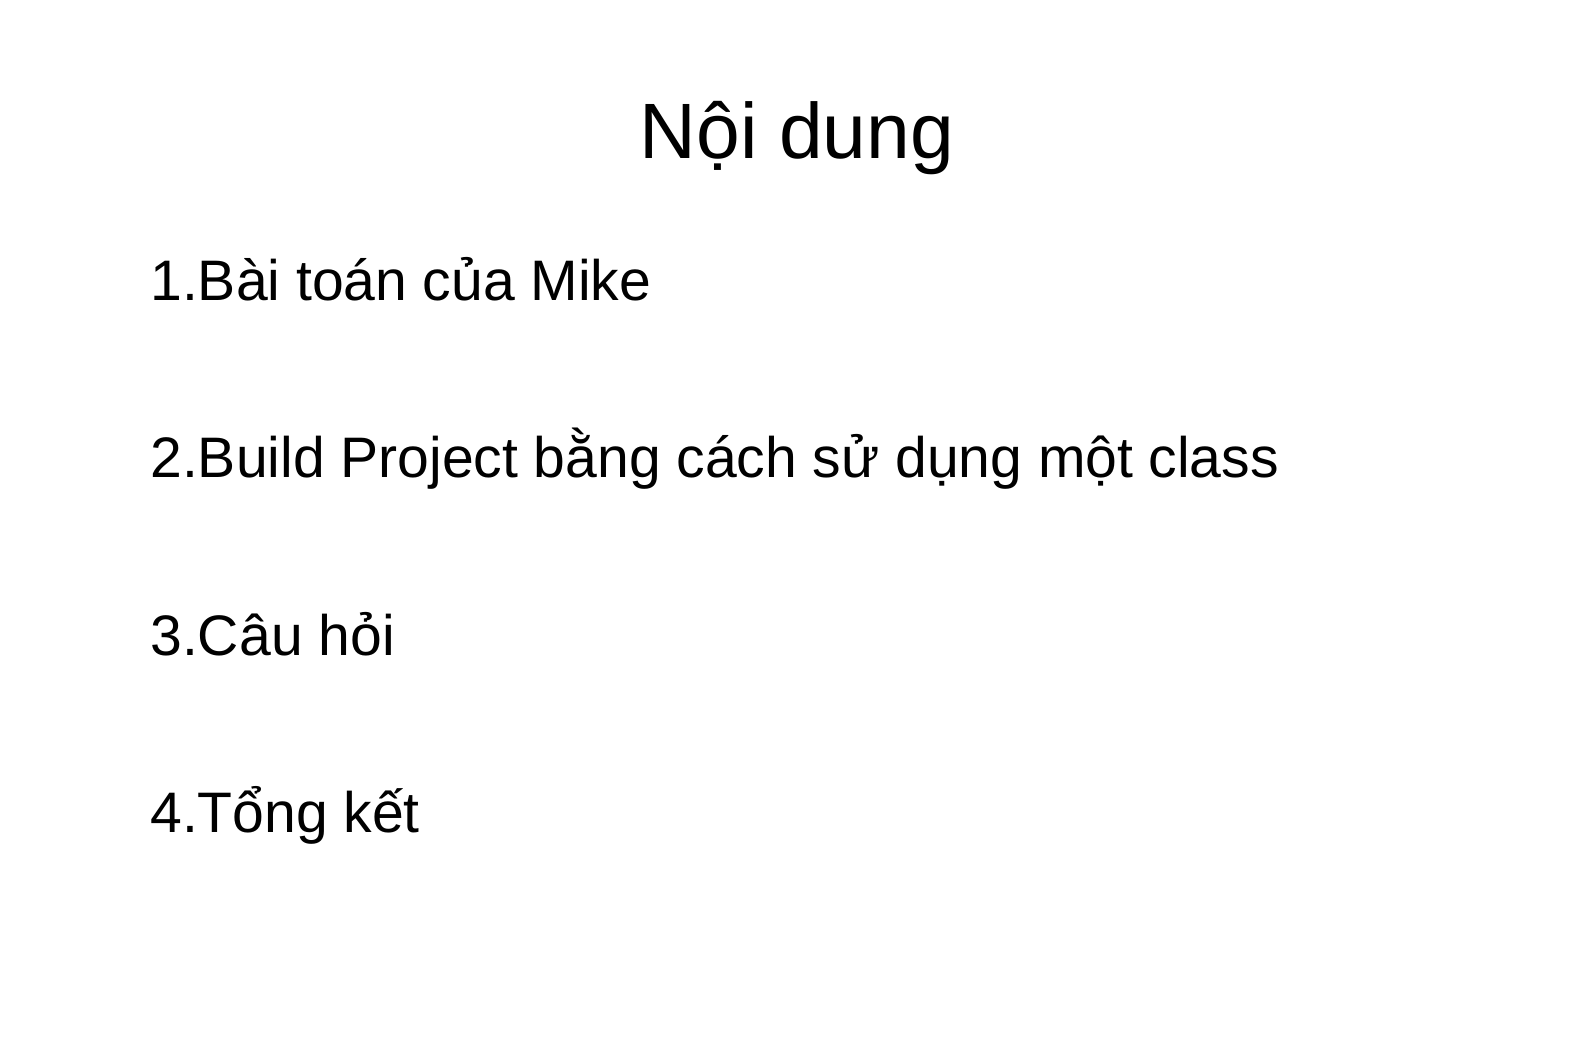

# Nội dung
1.Bài toán của Mike
2.Build Project bằng cách sử dụng một class
3.Câu hỏi
4.Tổng kết